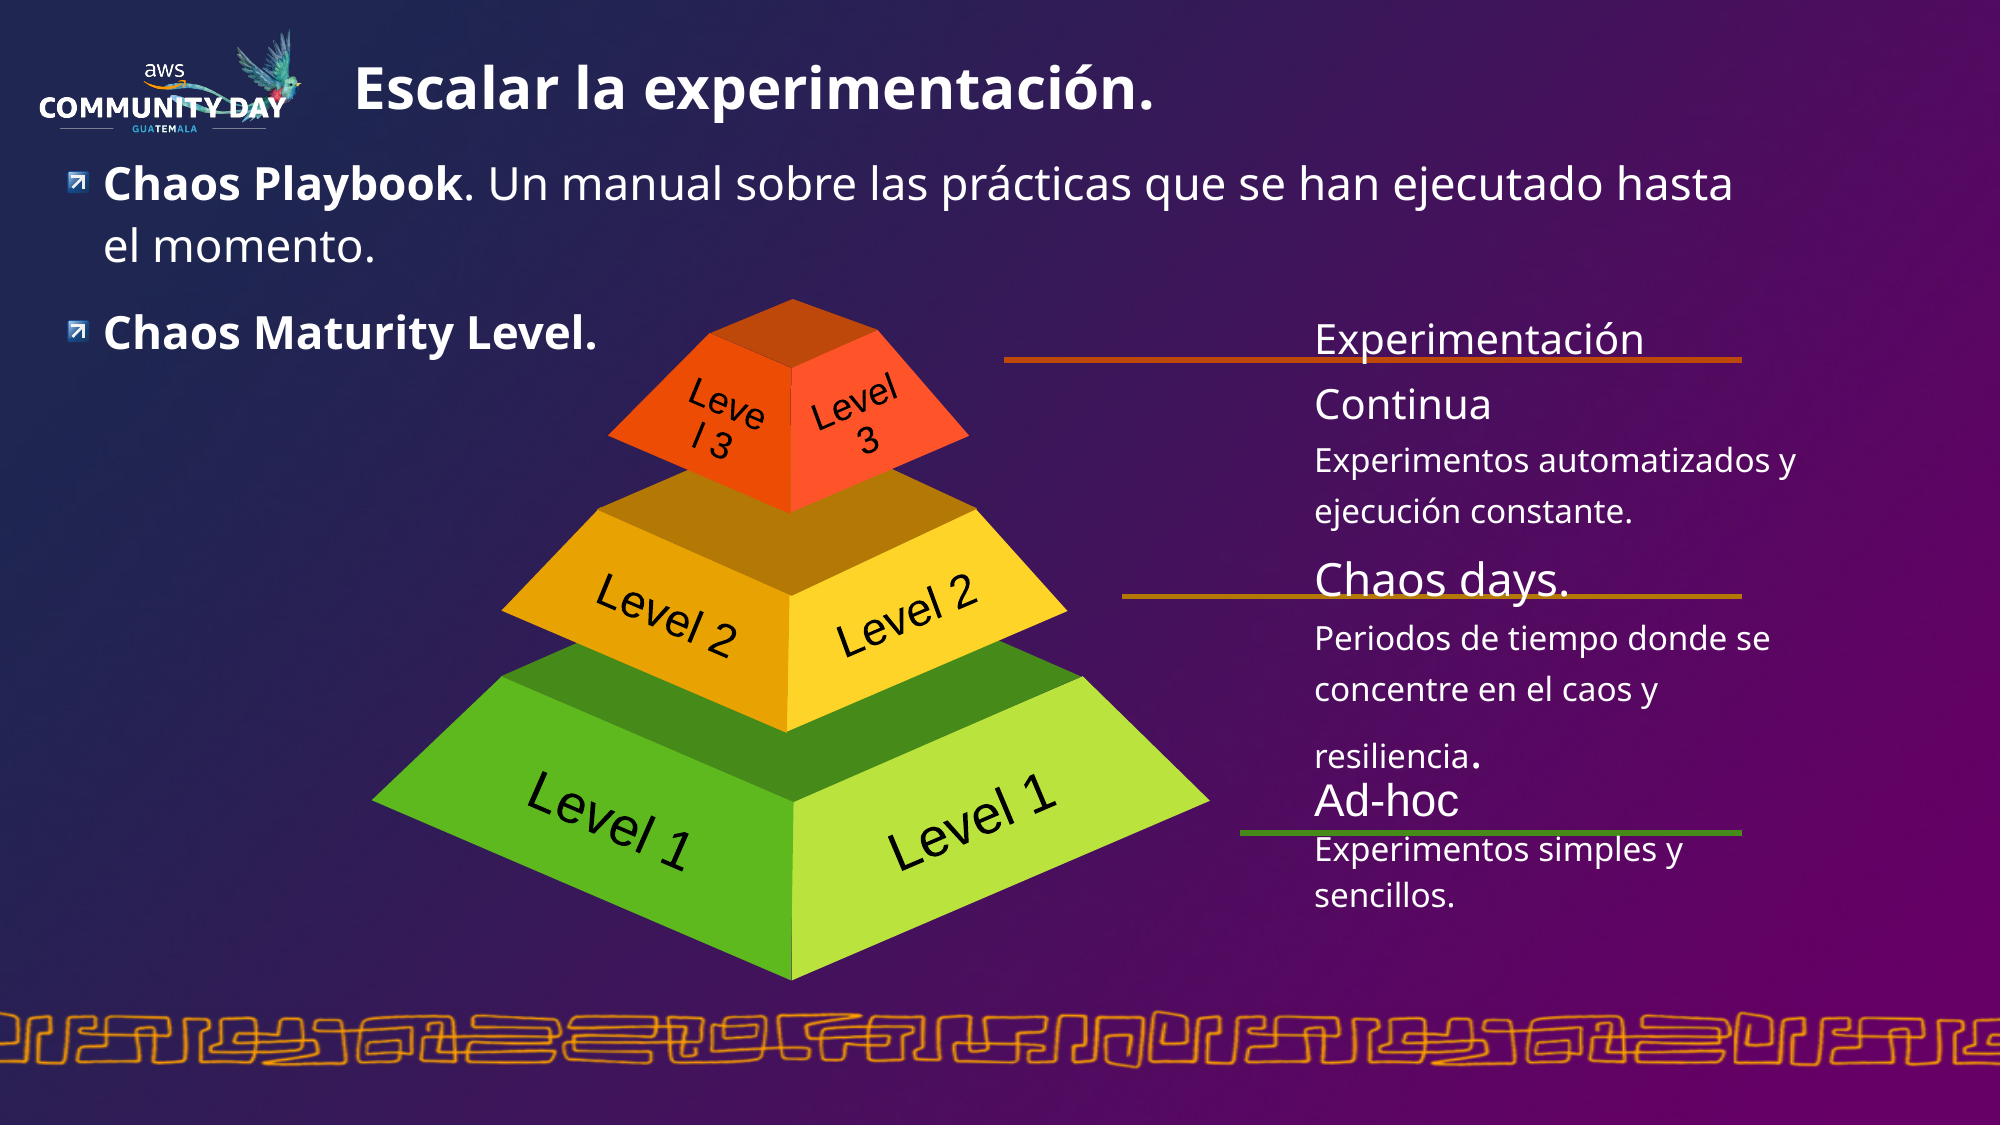

Escalar la experimentación.
Chaos Playbook. Un manual sobre las prácticas que se han ejecutado hasta el momento.
Chaos Maturity Level.
Experimentación Continua
Experimentos automatizados y ejecución constante.
Level 3
Level 3
Chaos days.
Periodos de tiempo donde se
concentre en el caos y resiliencia.
Level 2
Level 2
Level 1
Level 1
Ad-hoc
Experimentos simples y sencillos.